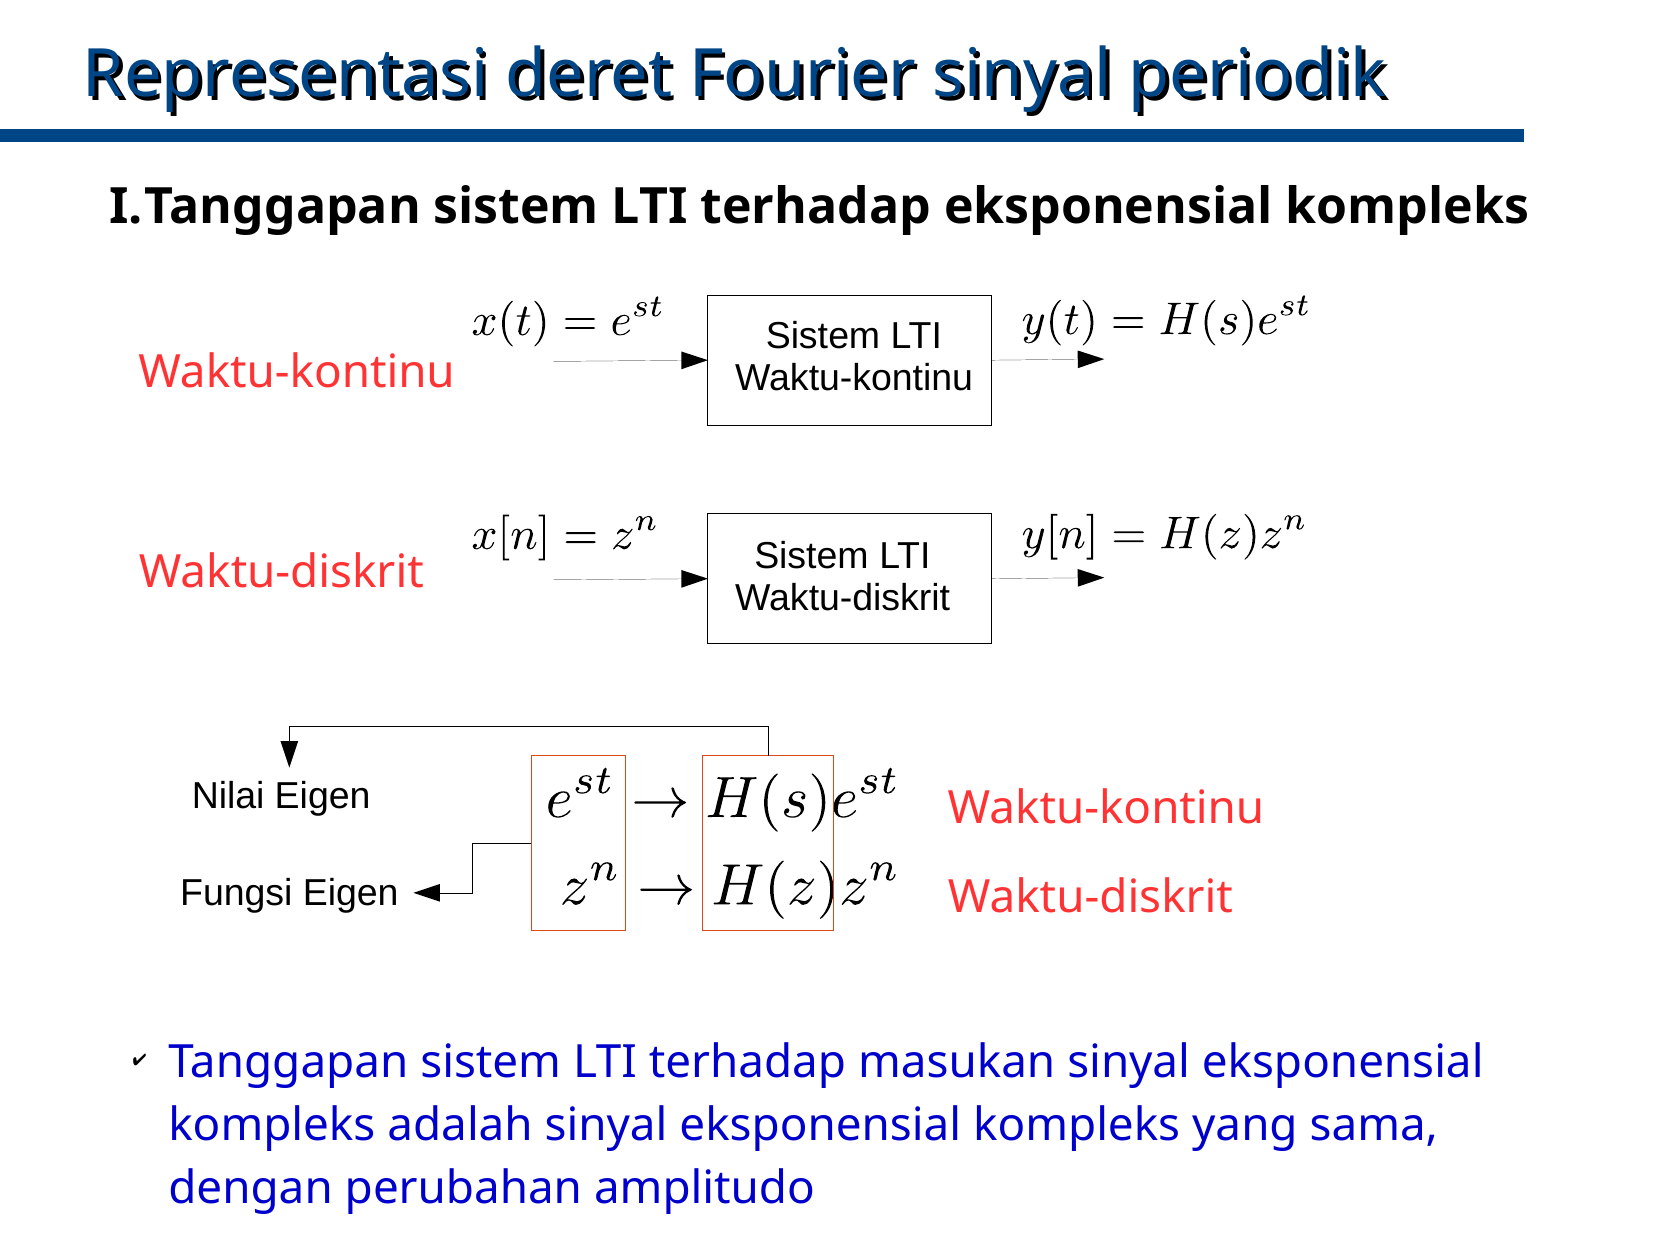

Representasi deret Fourier sinyal periodik
Tanggapan sistem LTI terhadap eksponensial kompleks
Sistem LTI
Waktu-kontinu
Waktu-kontinu
Sistem LTI
Waktu-diskrit
Waktu-diskrit
Nilai Eigen
Waktu-kontinu
Waktu-diskrit
Fungsi Eigen
Tanggapan sistem LTI terhadap masukan sinyal eksponensial kompleks adalah sinyal eksponensial kompleks yang sama, dengan perubahan amplitudo